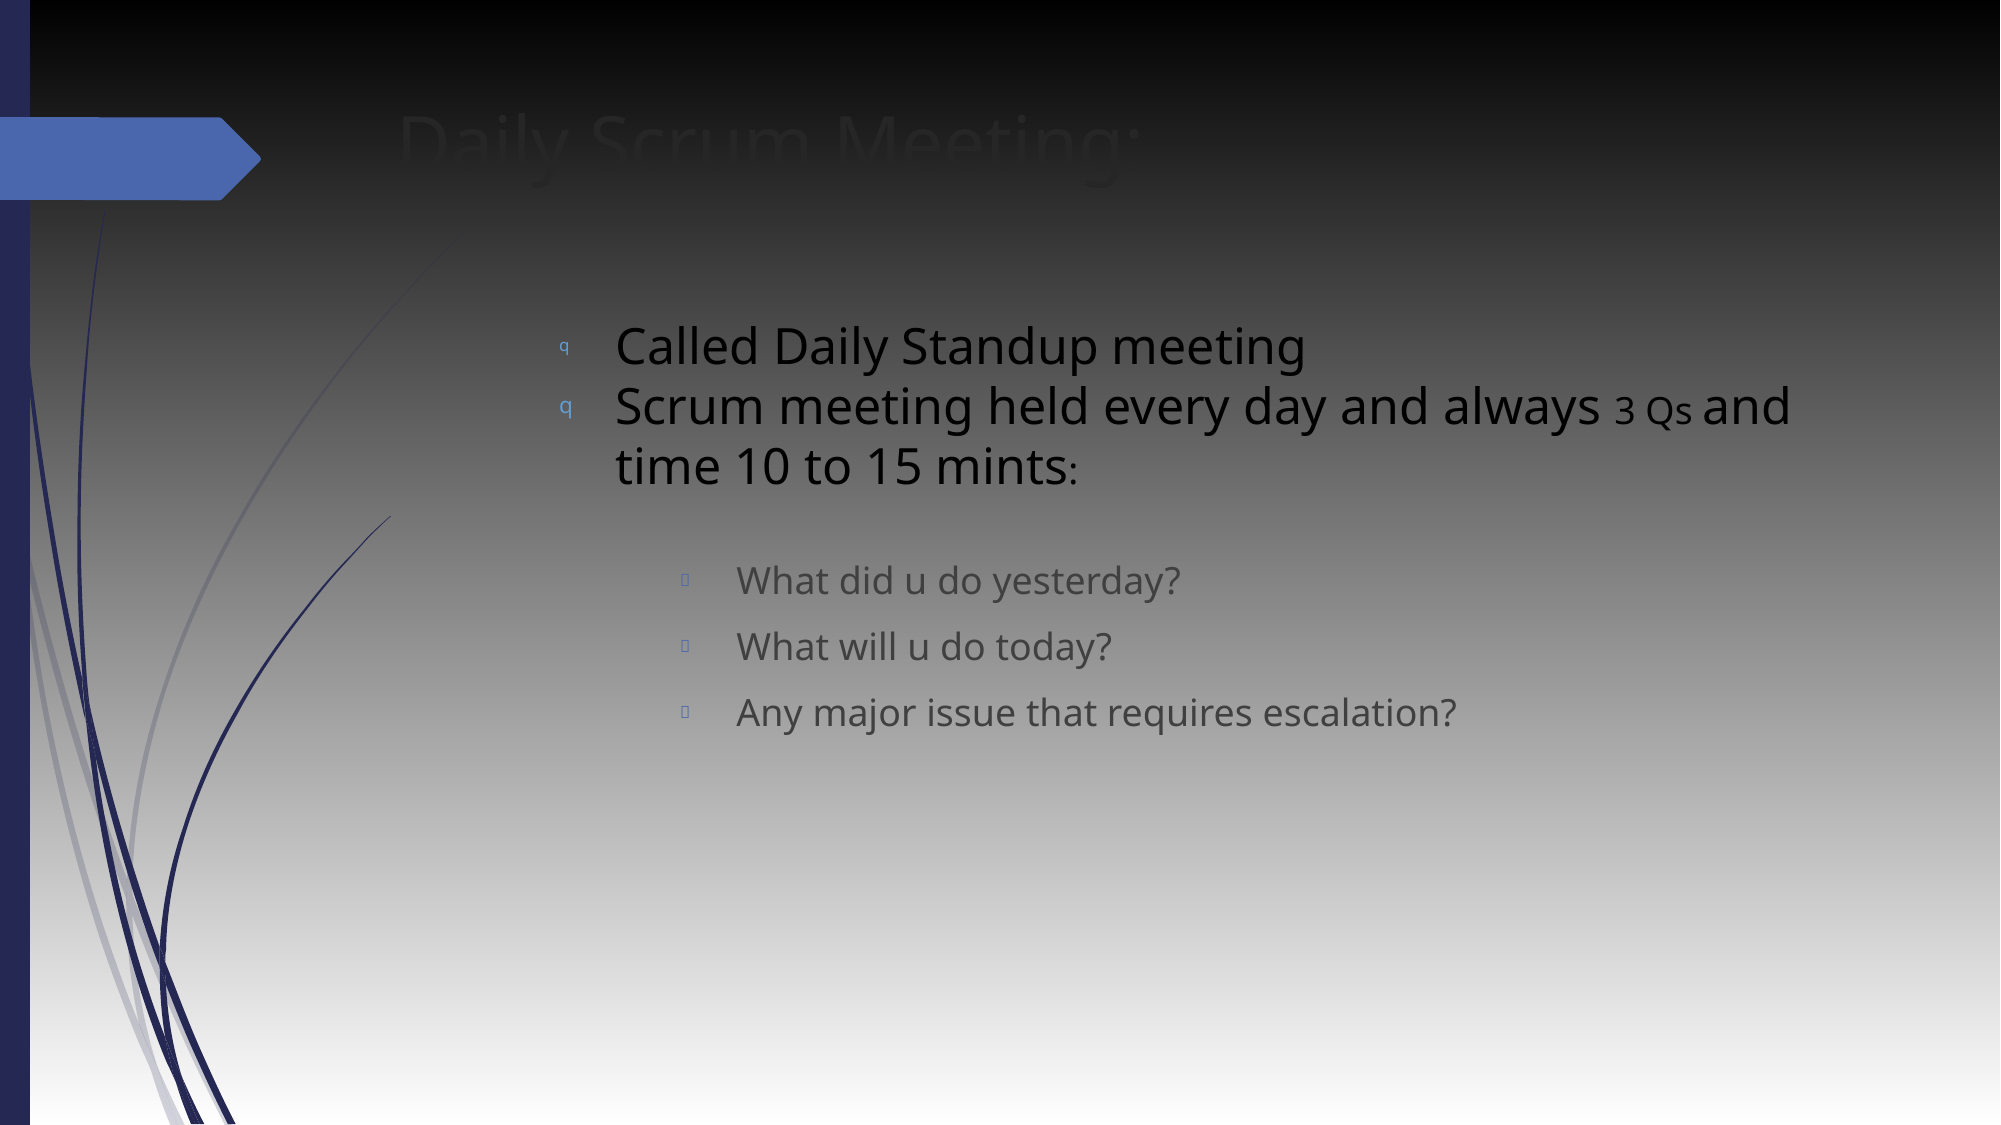

# Daily Scrum Meeting:
 Called Daily Standup meeting
Scrum meeting held every day and always 3 Qs and time 10 to 15 mints:
What did u do yesterday?
What will u do today?
Any major issue that requires escalation?